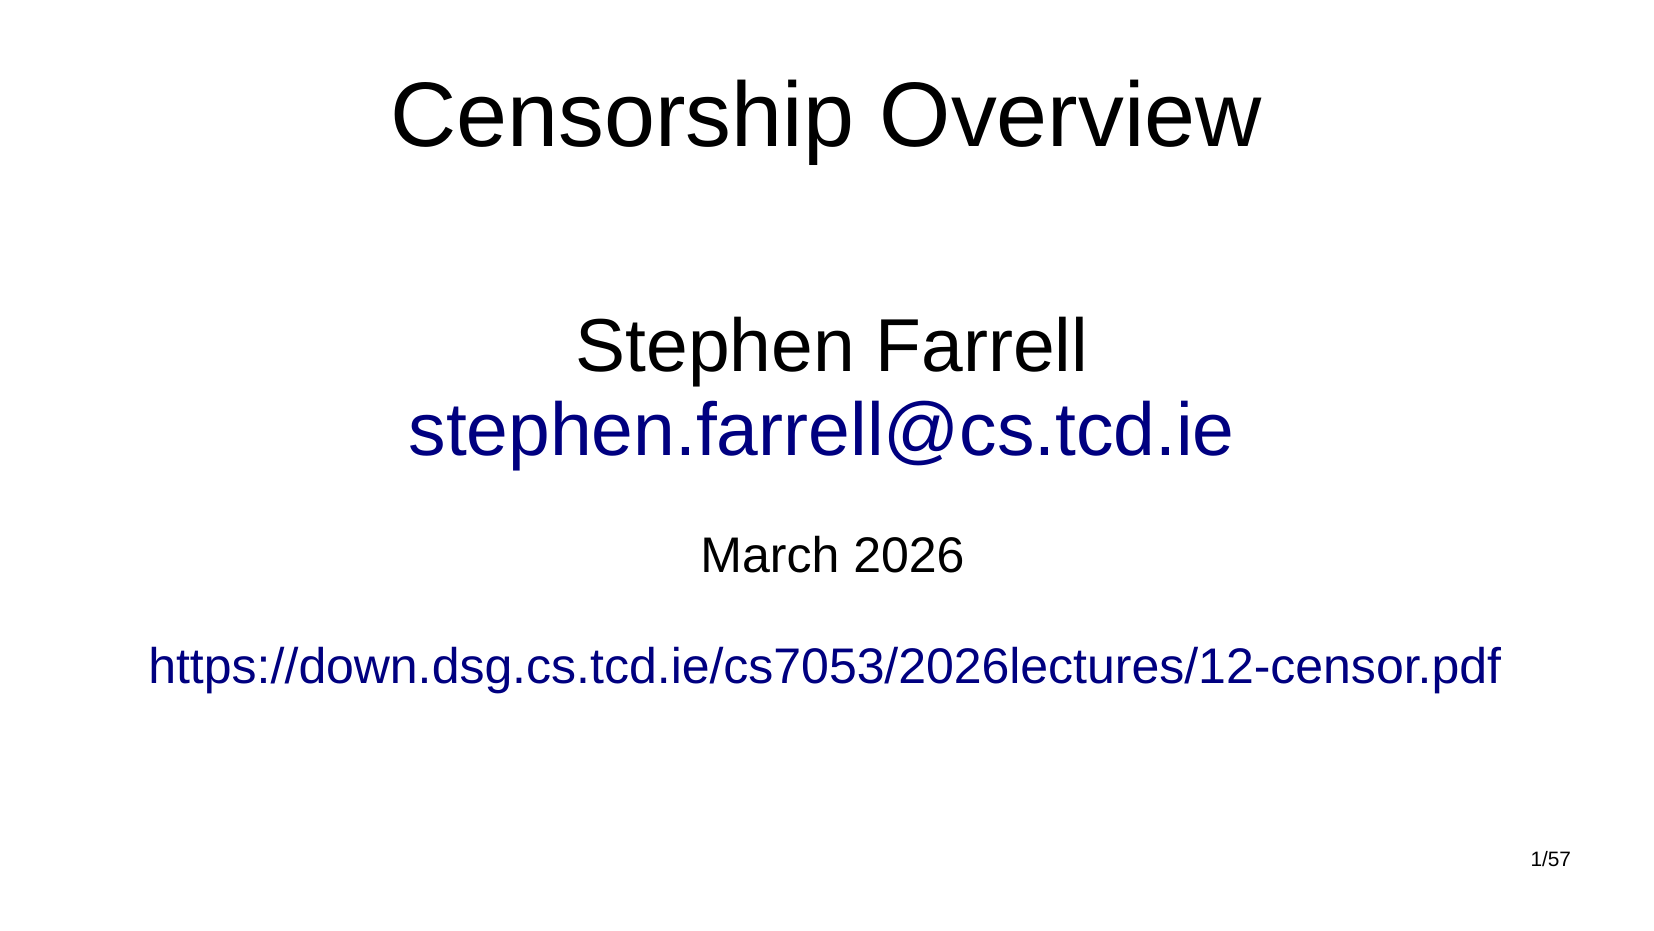

# Censorship Overview
Stephen Farrell
stephen.farrell@cs.tcd.ie
March 2026
https://down.dsg.cs.tcd.ie/cs7053/2026lectures/12-censor.pdf
1